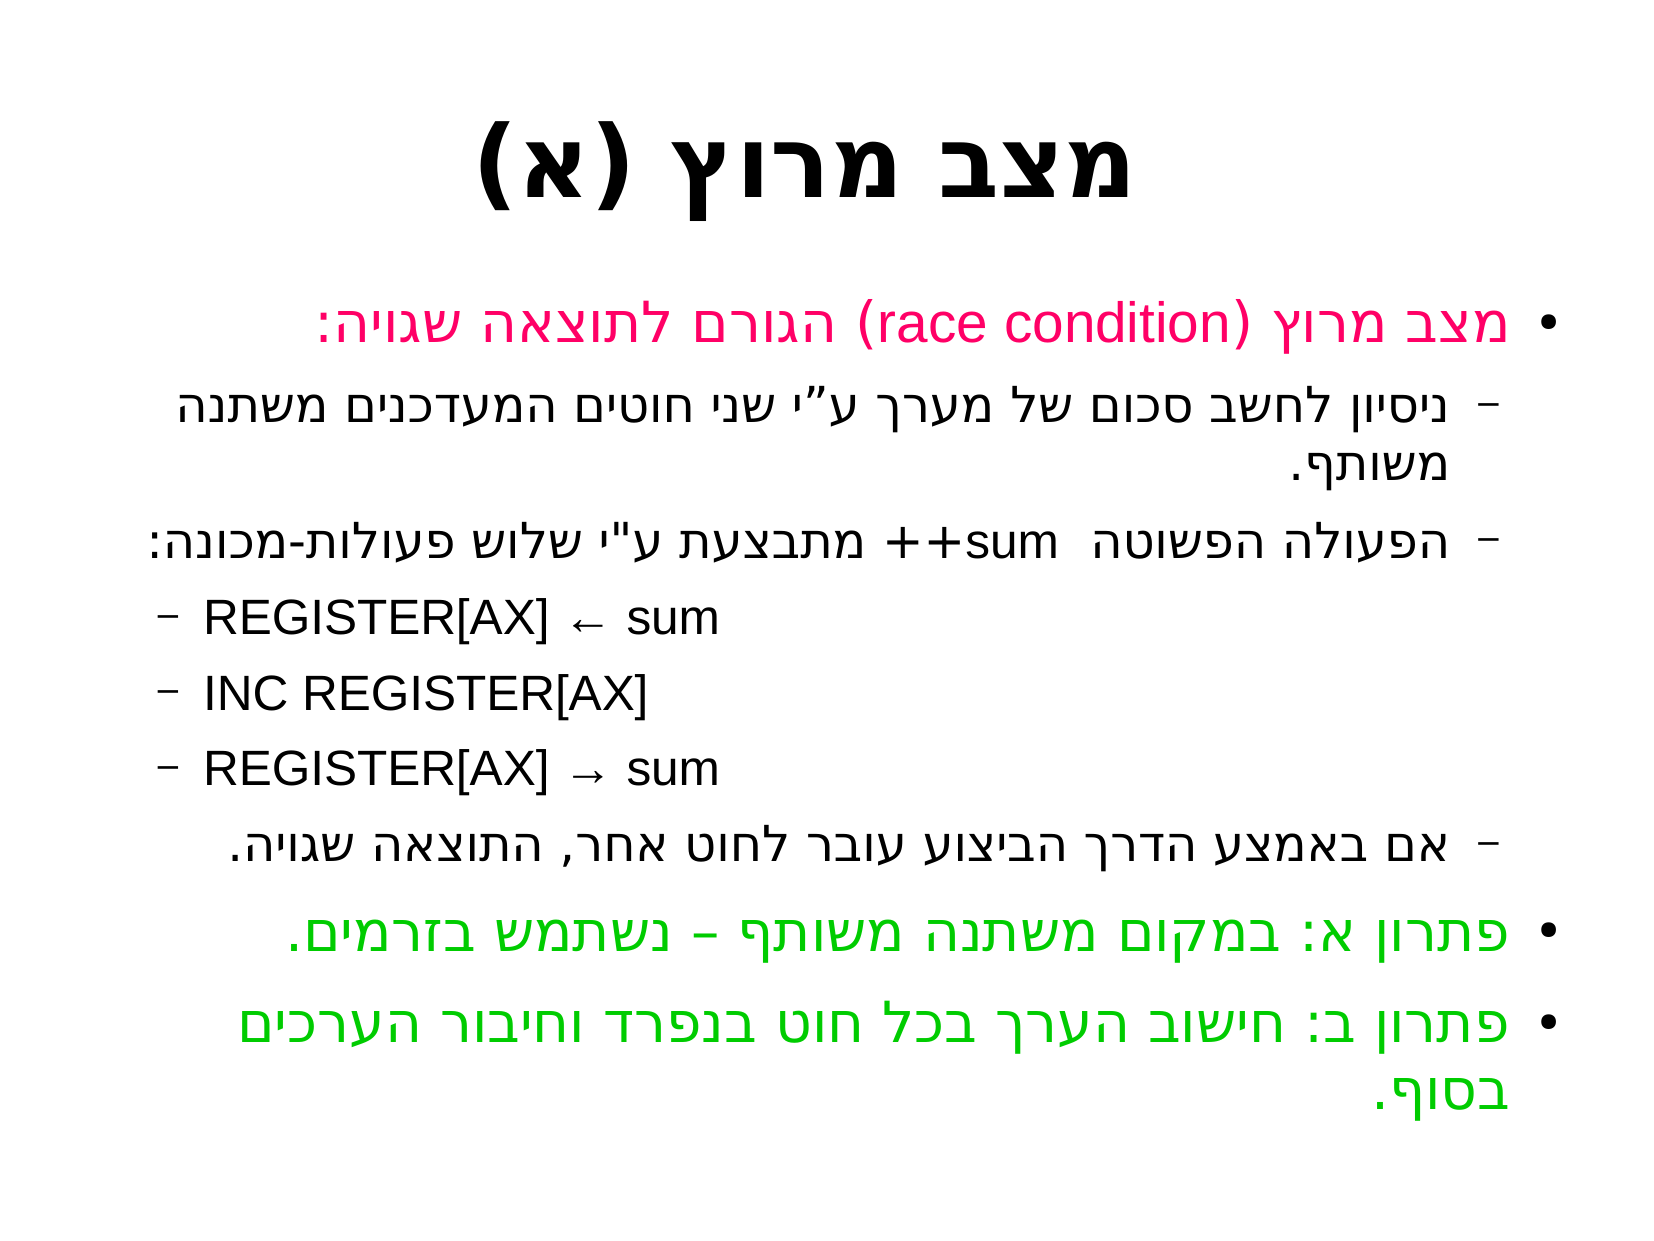

מצב מרוץ (א)
# מצב מרוץ (race condition) הגורם לתוצאה שגויה:
ניסיון לחשב סכום של מערך ע”י שני חוטים המעדכנים משתנה משותף.
הפעולה הפשוטה sum++ מתבצעת ע"י שלוש פעולות-מכונה:
REGISTER[AX] ← sum
INC REGISTER[AX]
REGISTER[AX] → sum
אם באמצע הדרך הביצוע עובר לחוט אחר, התוצאה שגויה.
פתרון א: במקום משתנה משותף – נשתמש בזרמים.
פתרון ב: חישוב הערך בכל חוט בנפרד וחיבור הערכים בסוף.